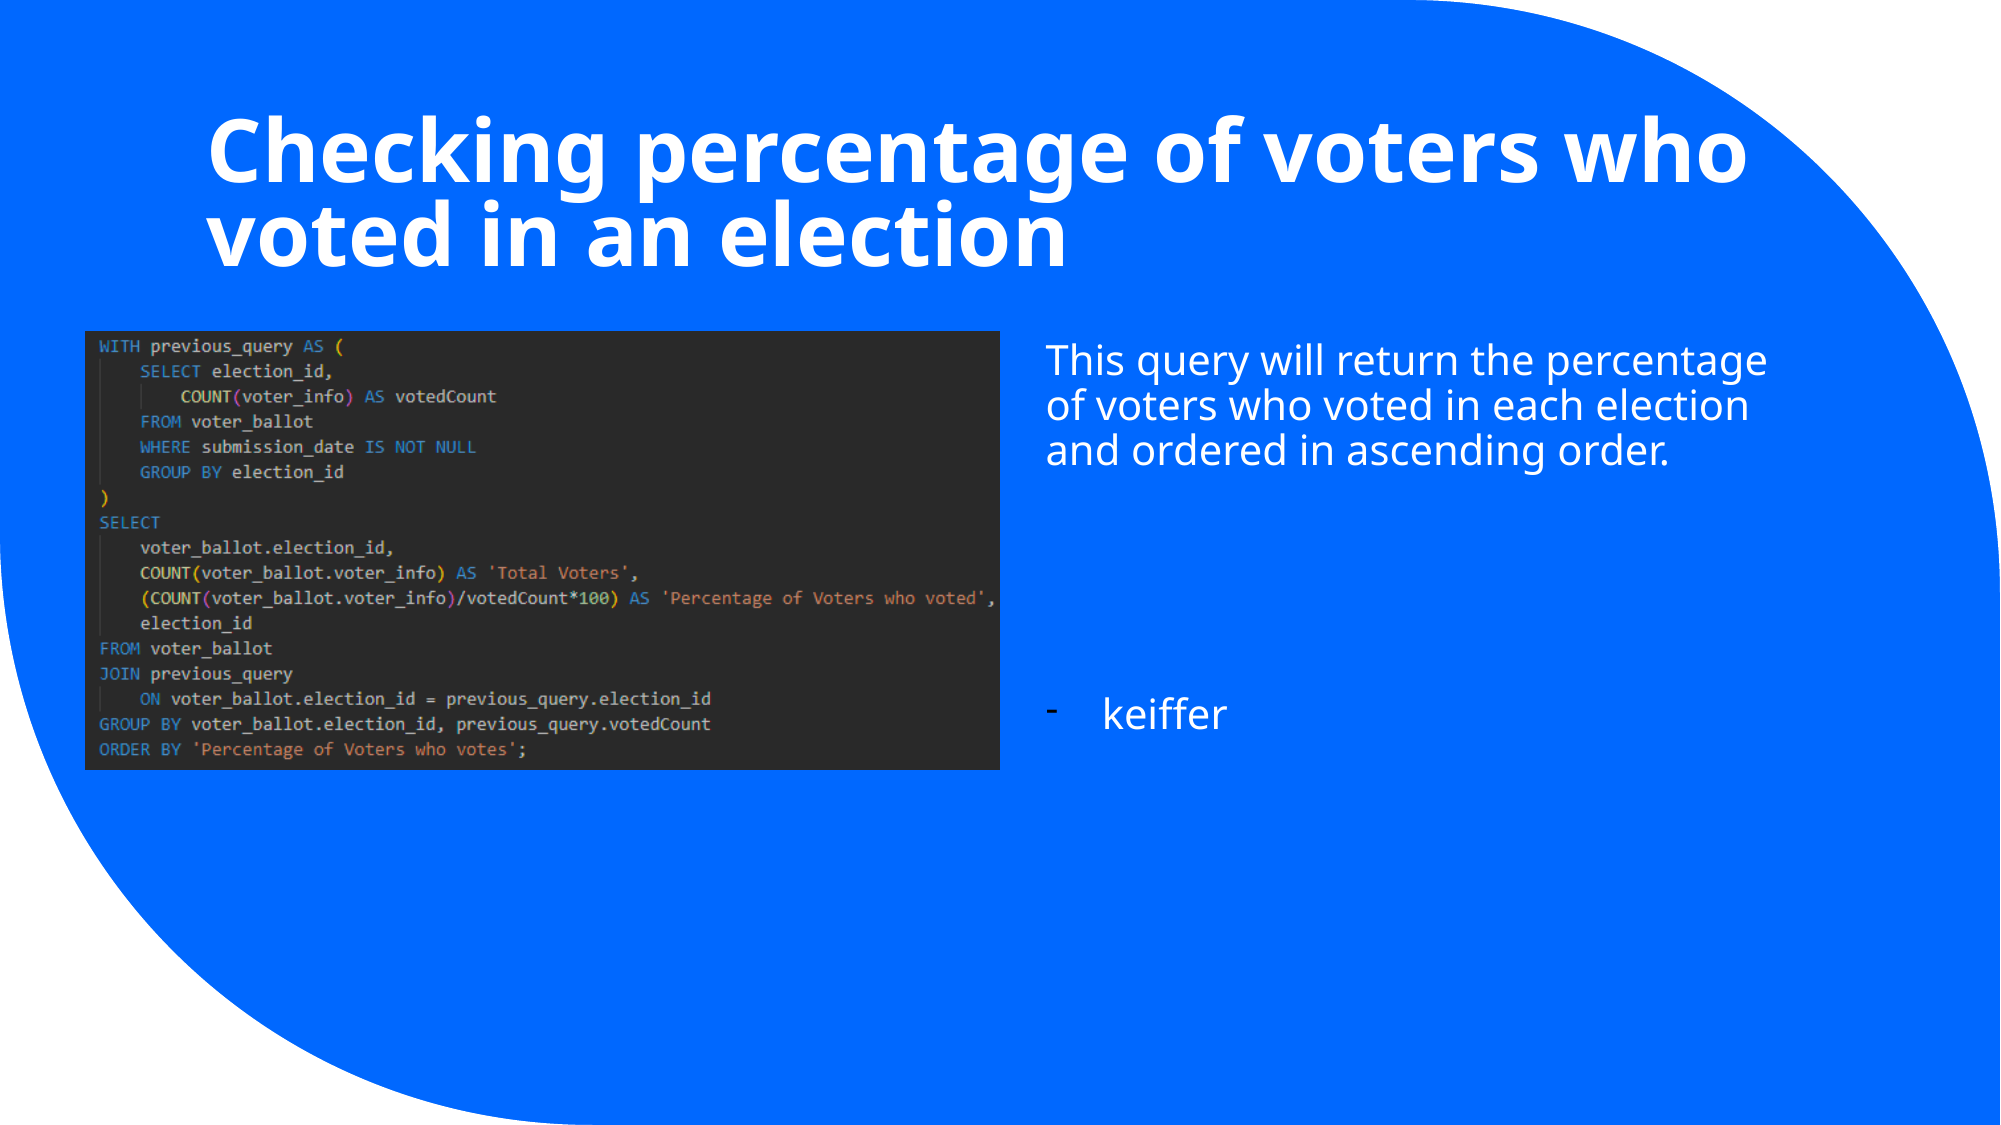

# Checking percentage of voters who voted in an election
This query will return the percentage of voters who voted in each election and ordered in ascending order.
keiffer